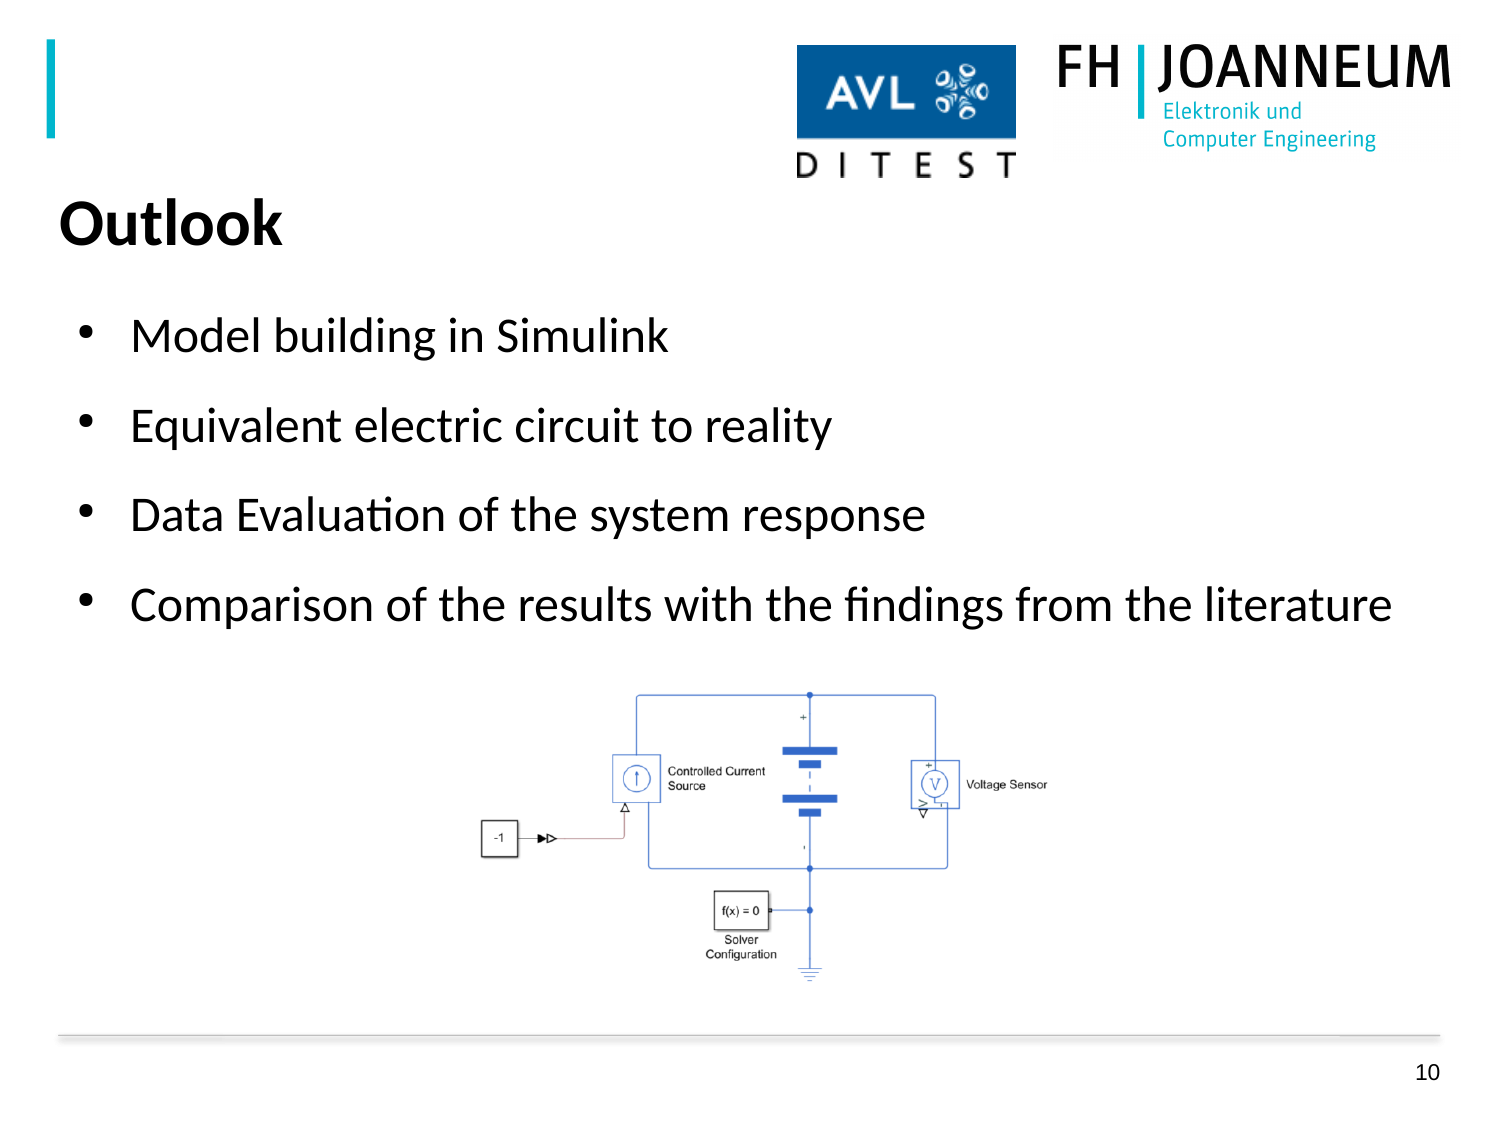

# Outlook
Model building in Simulink
Equivalent electric circuit to reality
Data Evaluation of the system response
Comparison of the results with the findings from the literature
10